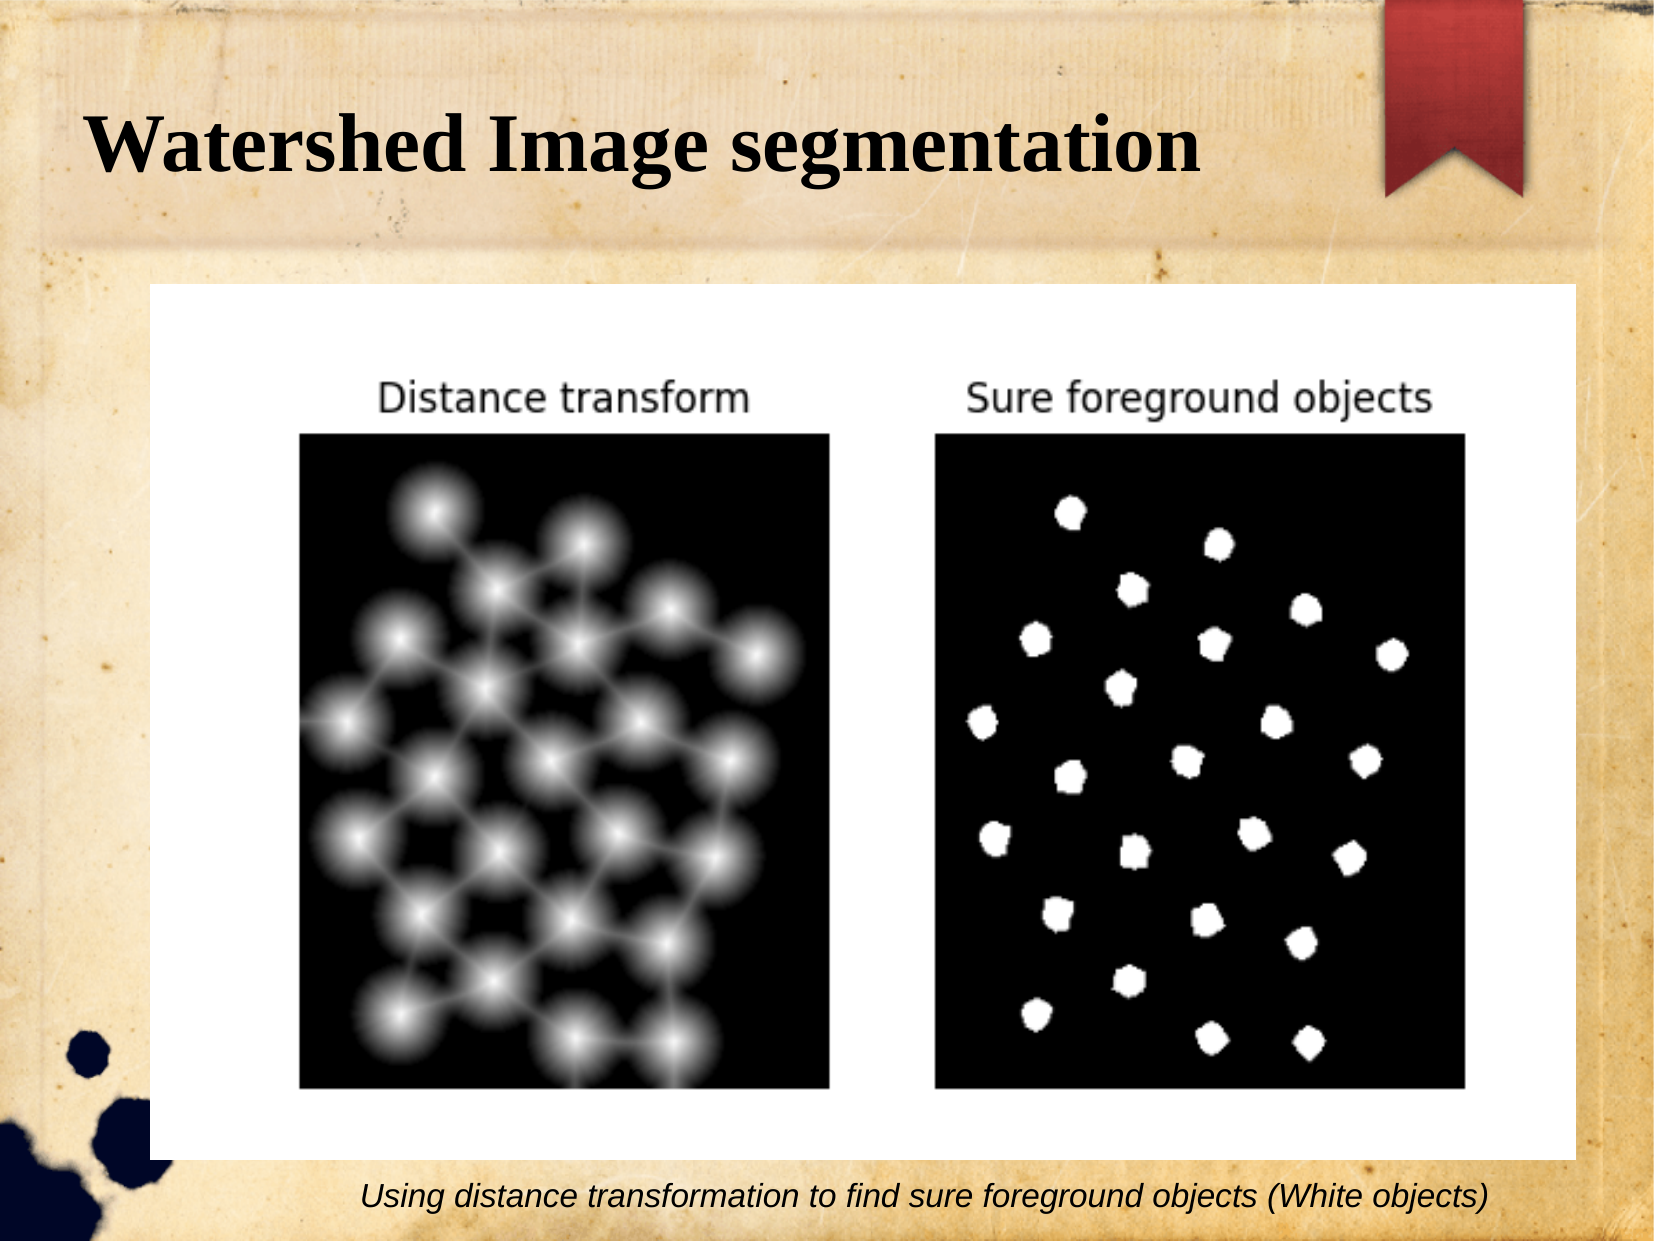

# Watershed Image segmentation
Using distance transformation to find sure foreground objects (White objects)